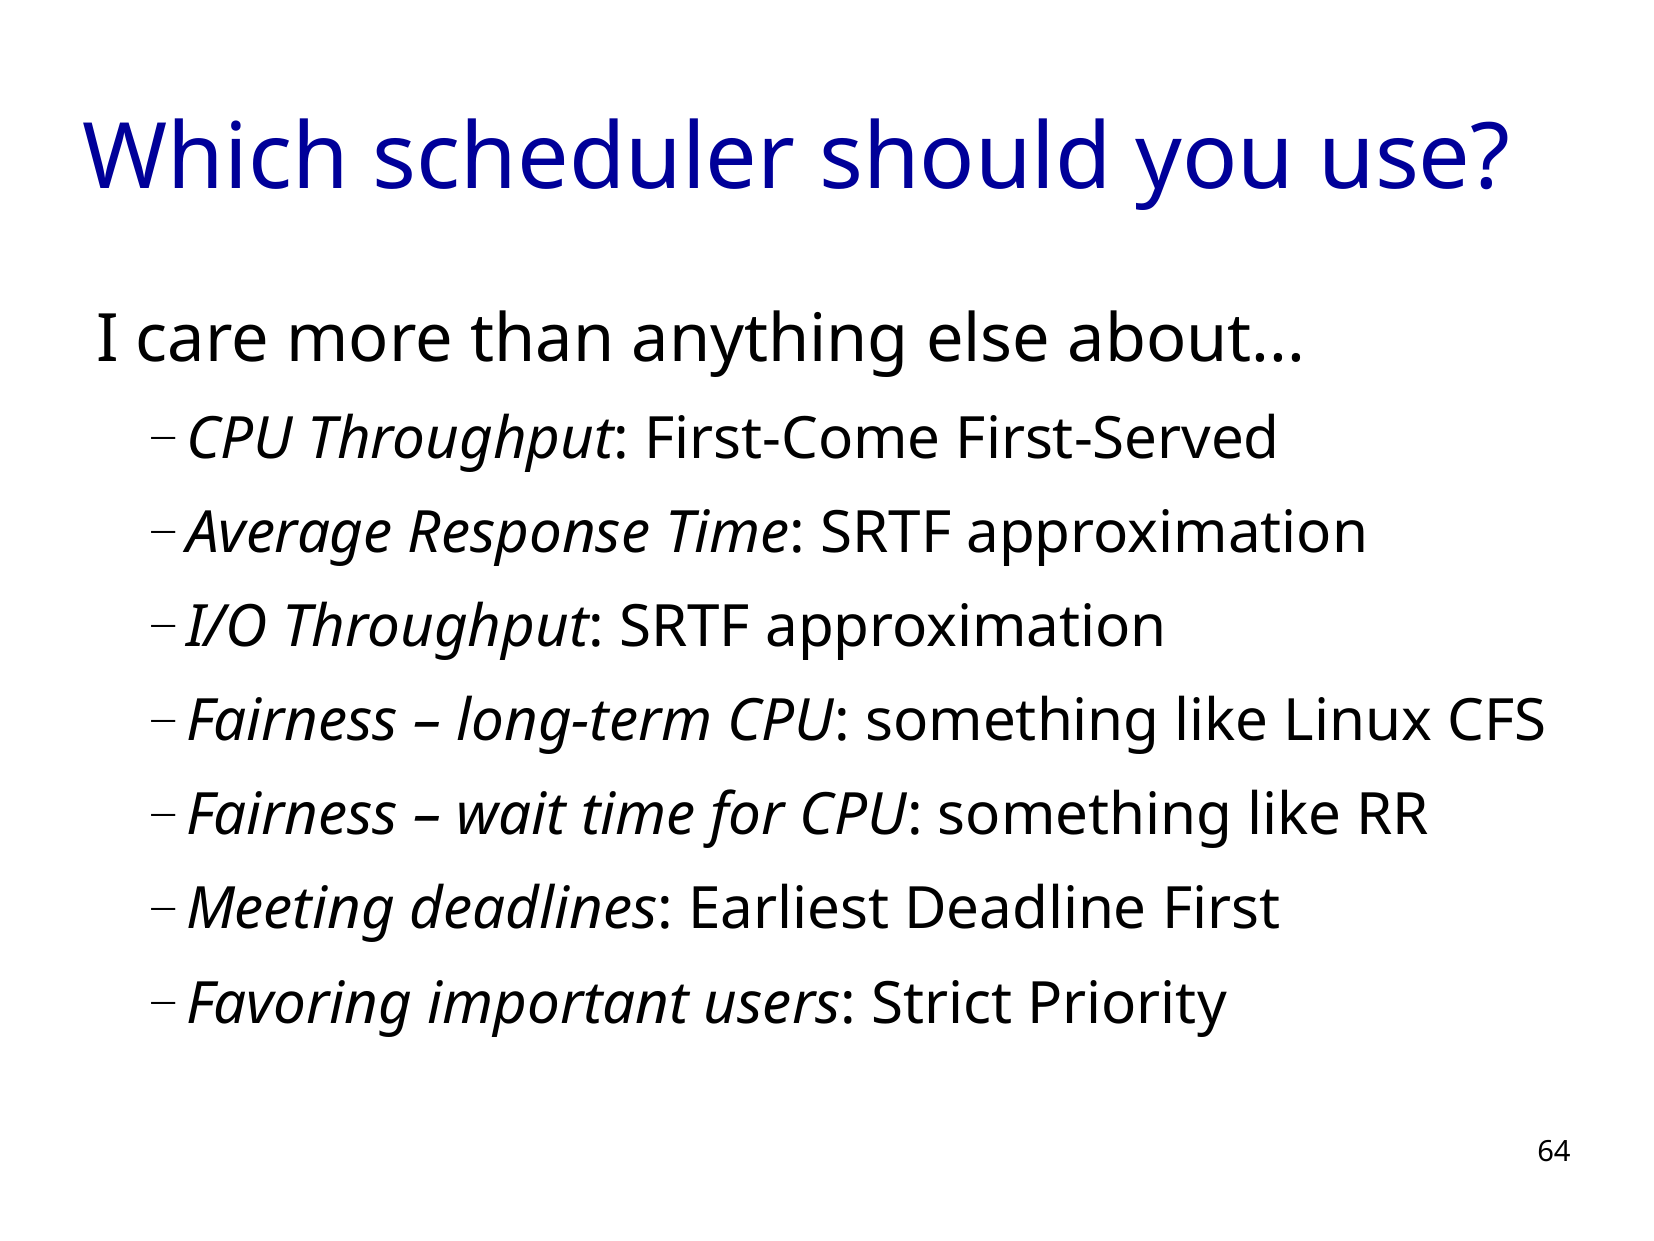

# Which scheduler should you use?
I care more than anything else about...
CPU Throughput: First-Come First-Served
Average Response Time: SRTF approximation
I/O Throughput: SRTF approximation
Fairness – long-term CPU: something like Linux CFS
Fairness – wait time for CPU: something like RR
Meeting deadlines: Earliest Deadline First
Favoring important users: Strict Priority
64